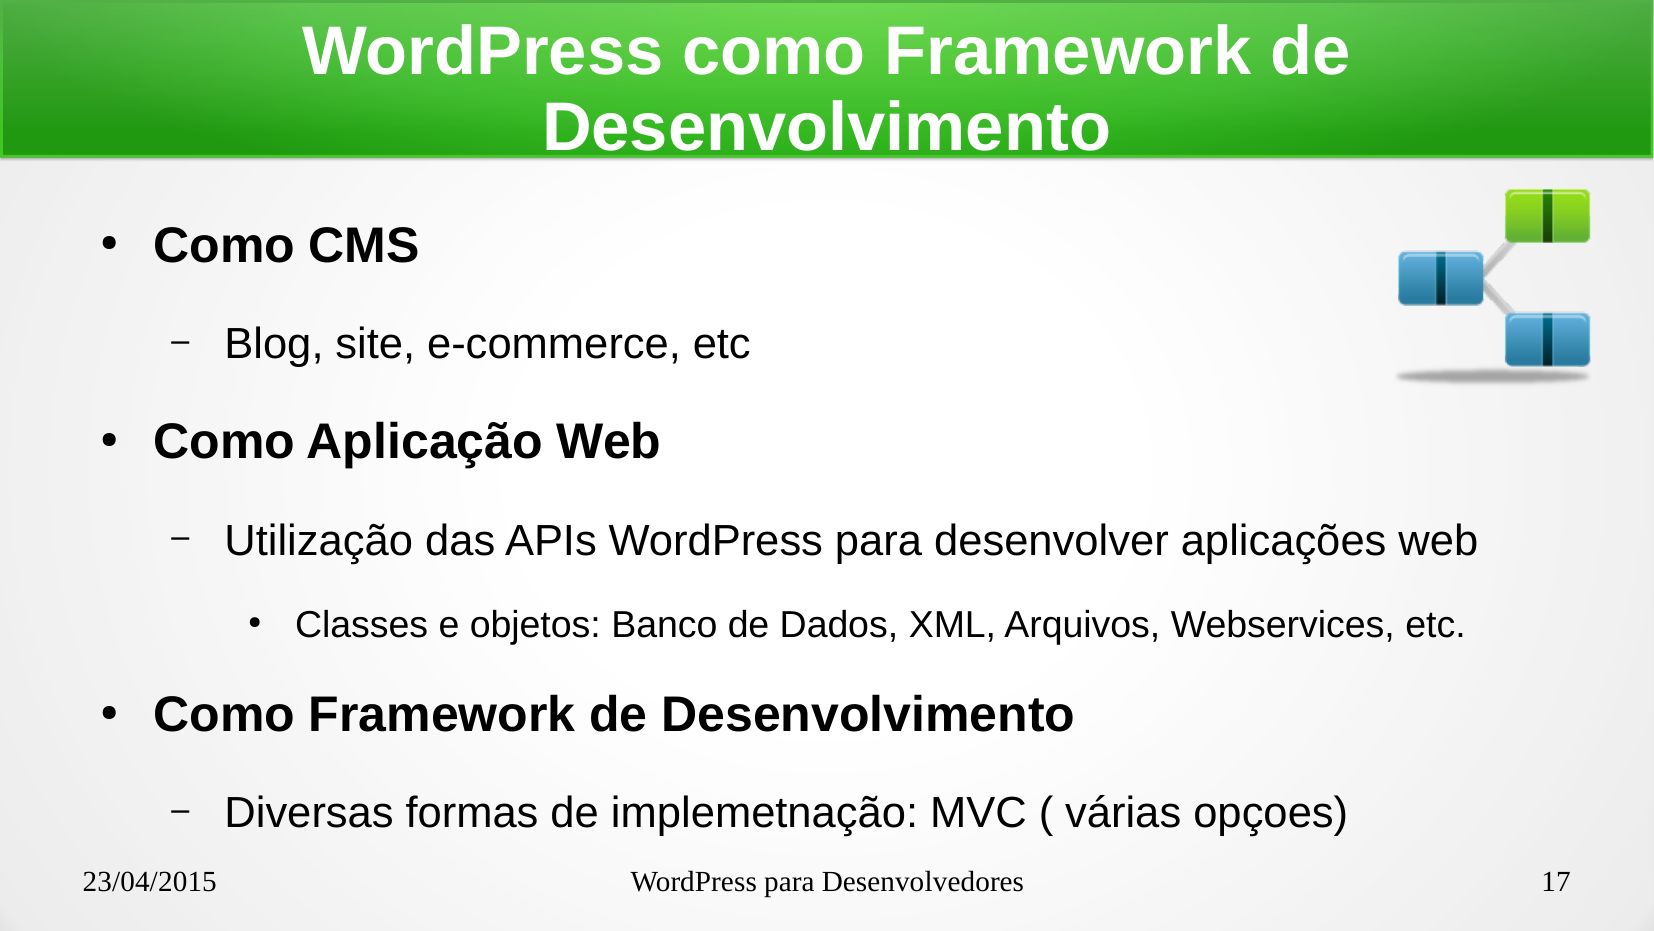

# WordPress como Framework de Desenvolvimento
Como CMS
Blog, site, e-commerce, etc
Como Aplicação Web
Utilização das APIs WordPress para desenvolver aplicações web
Classes e objetos: Banco de Dados, XML, Arquivos, Webservices, etc.
Como Framework de Desenvolvimento
Diversas formas de implemetnação: MVC ( várias opçoes)
23/04/2015
WordPress para Desenvolvedores
17